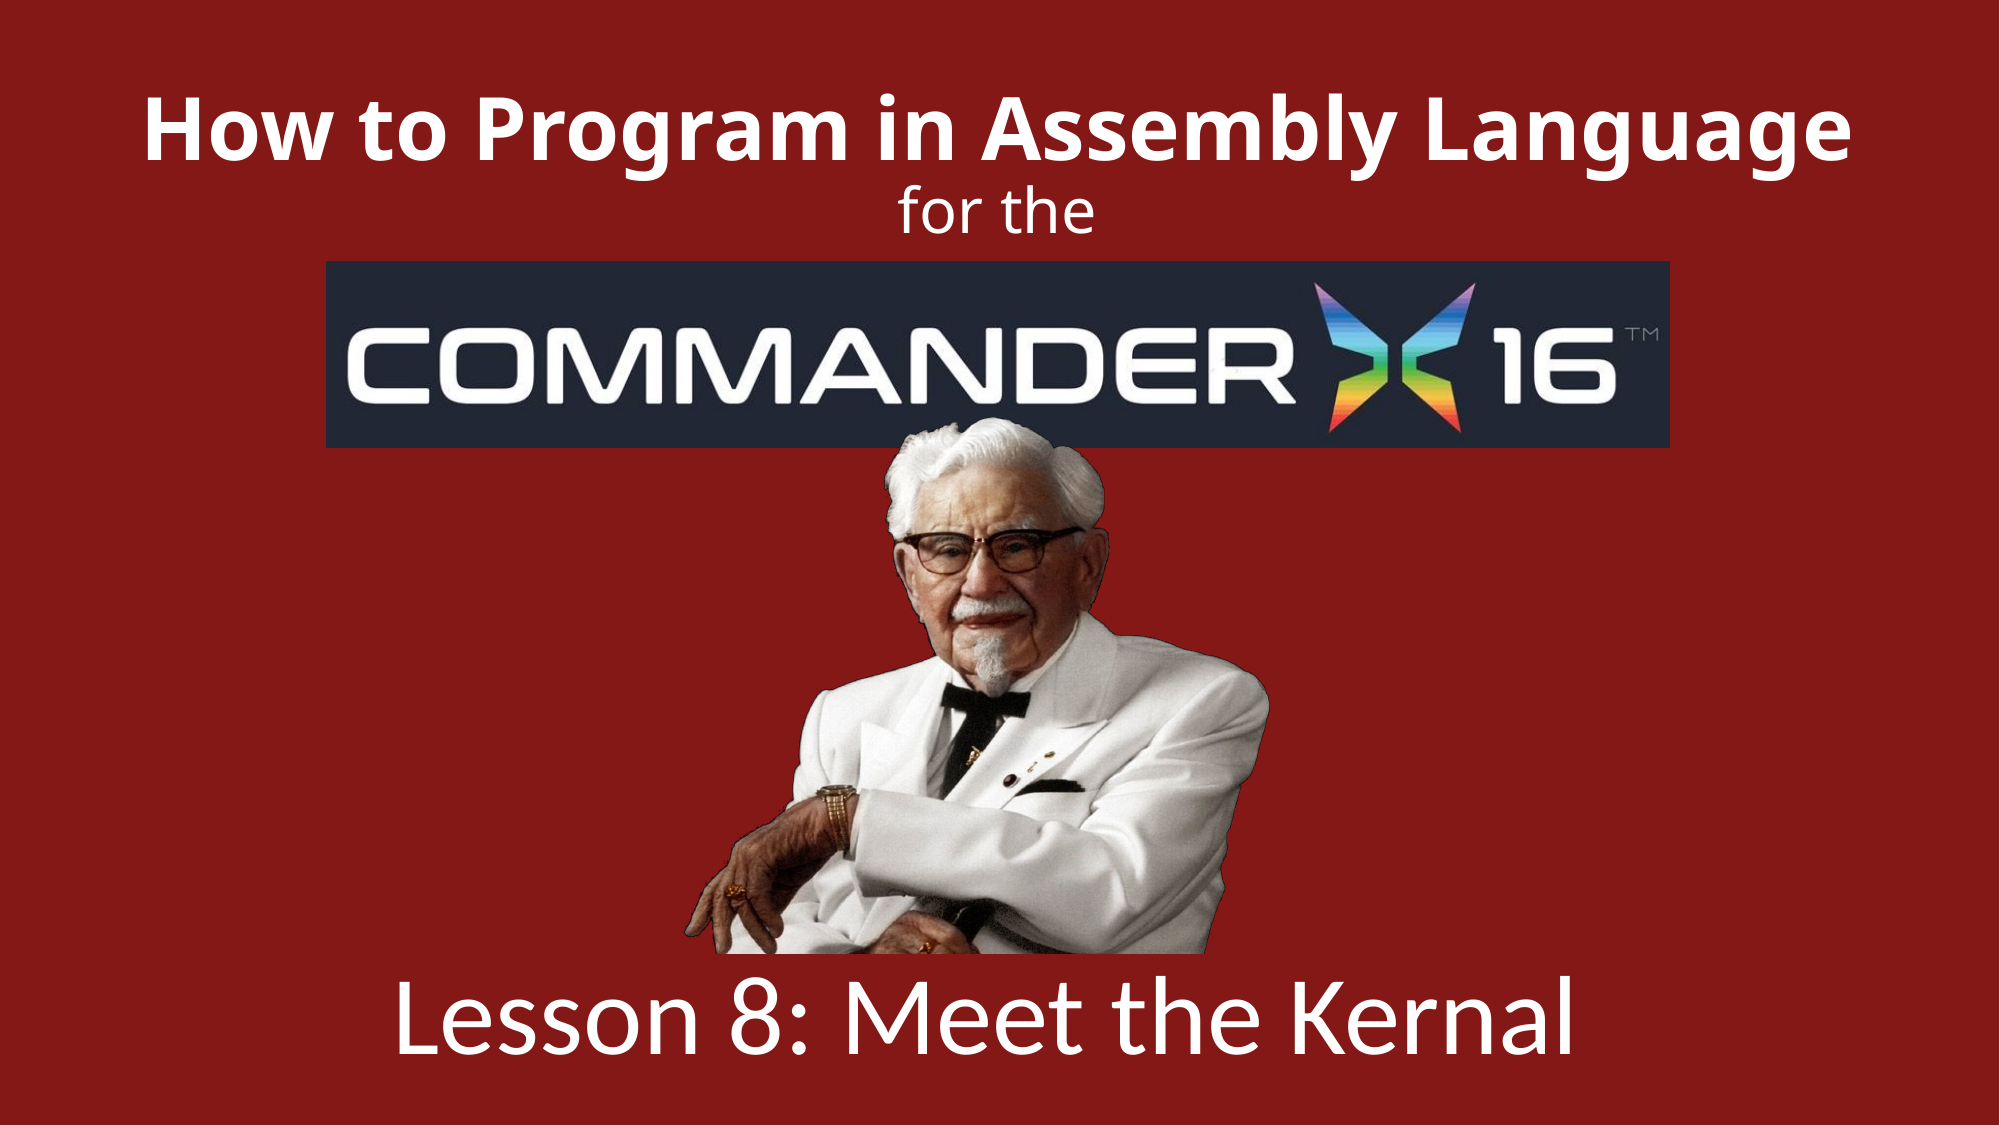

# How to Program in Assembly Language for the
Lesson 8: Meet the Kernal